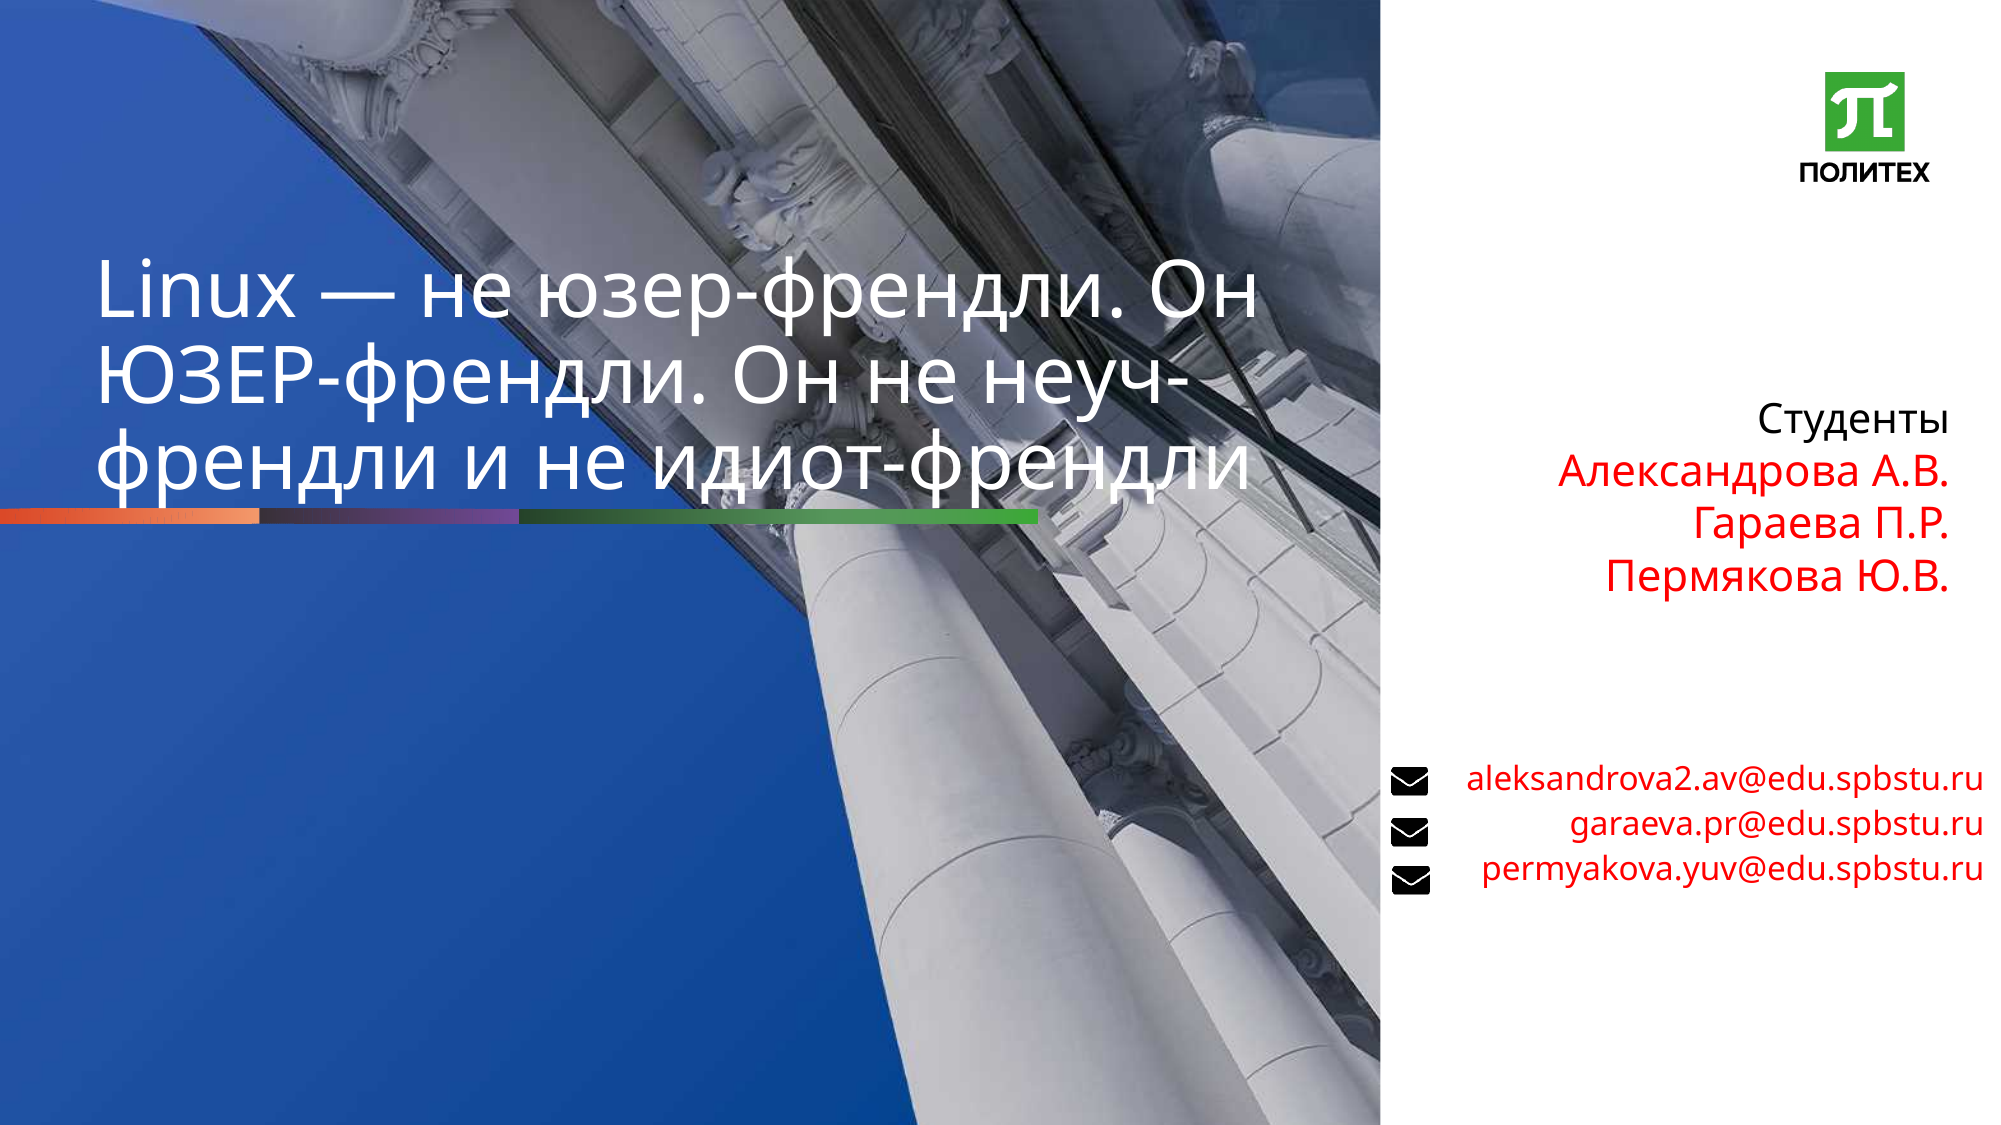

# Linux — не юзер-френдли. Он ЮЗЕР-френдли. Он не неуч-френдли и не идиот-френдли
Студенты
Александрова А.В.
Гараева П.Р.
Пермякова Ю.В.
aleksandrova2.av@edu.spbstu.rugaraeva.pr@edu.spbstu.rupermyakova.yuv@edu.spbstu.ru